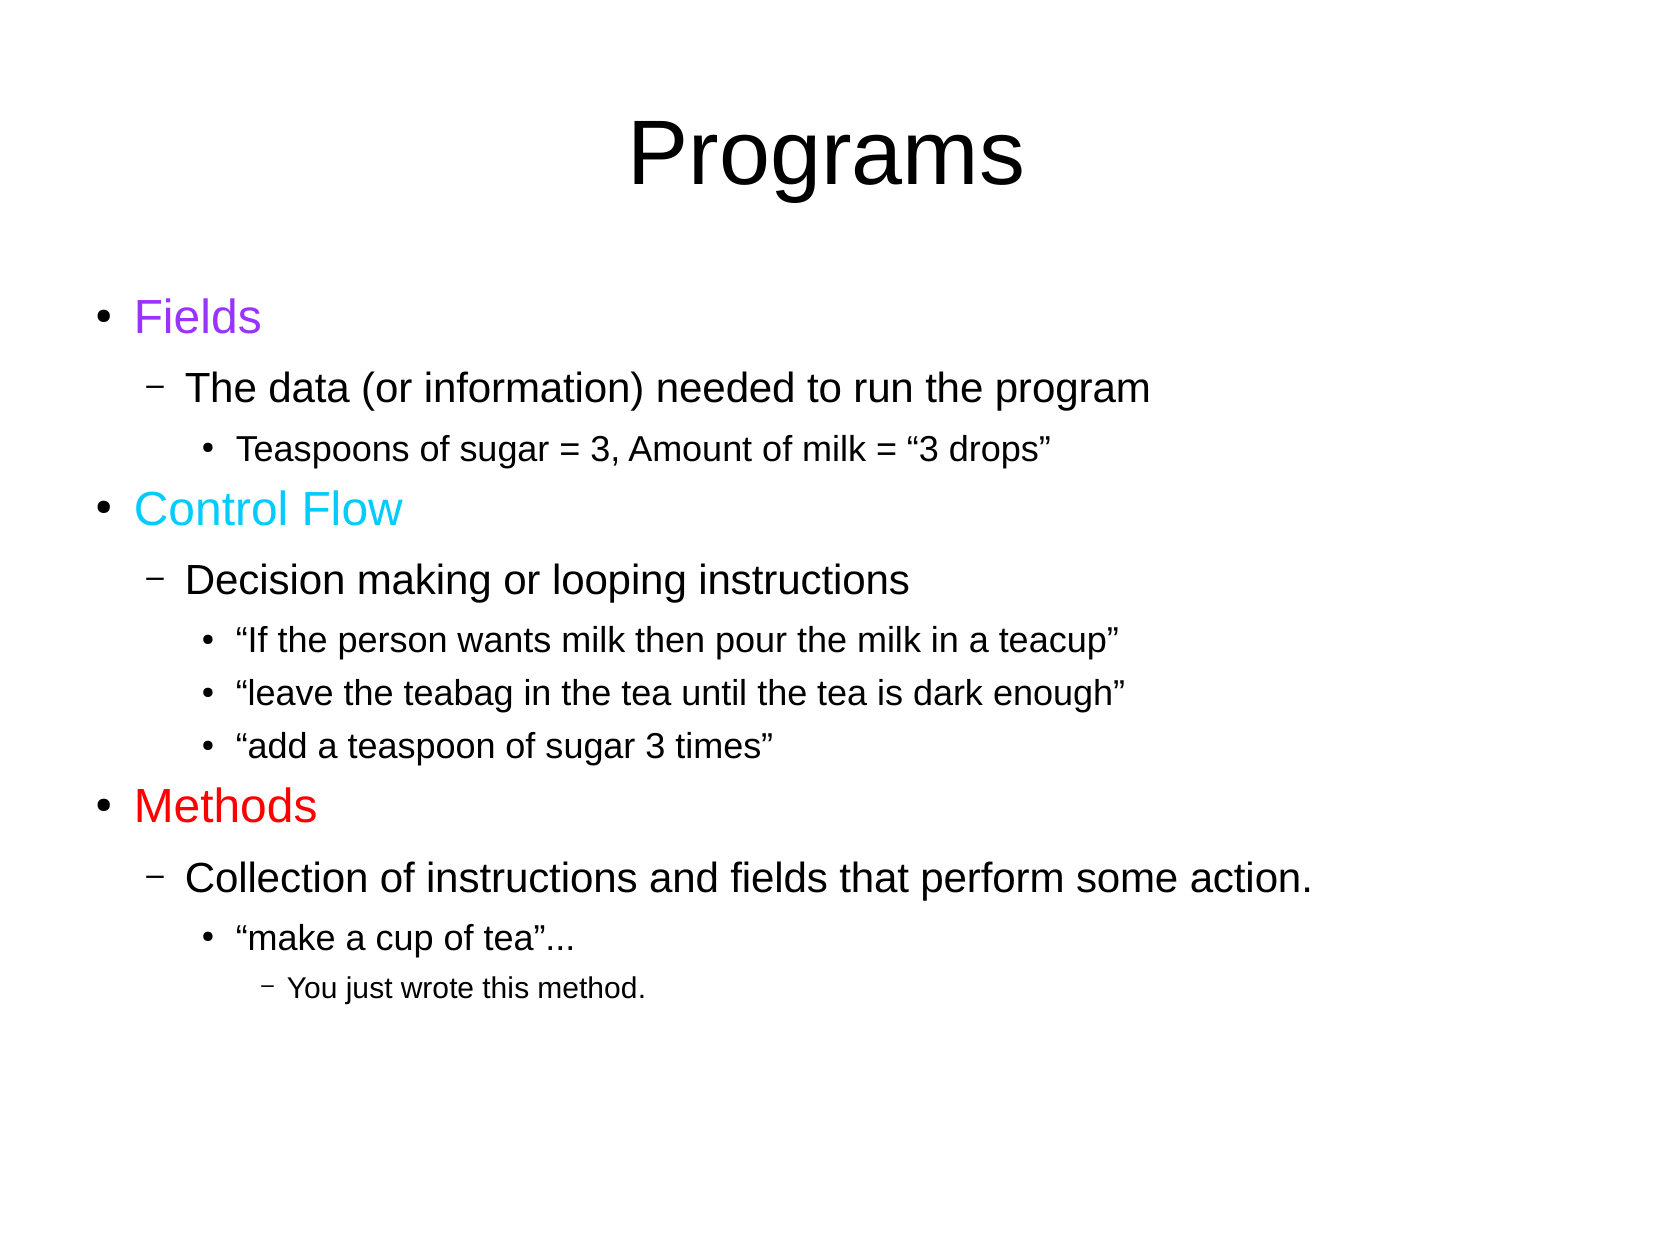

# Programs
Fields
The data (or information) needed to run the program
Teaspoons of sugar = 3, Amount of milk = “3 drops”
Control Flow
Decision making or looping instructions
“If the person wants milk then pour the milk in a teacup”
“leave the teabag in the tea until the tea is dark enough”
“add a teaspoon of sugar 3 times”
Methods
Collection of instructions and fields that perform some action.
“make a cup of tea”...
You just wrote this method.